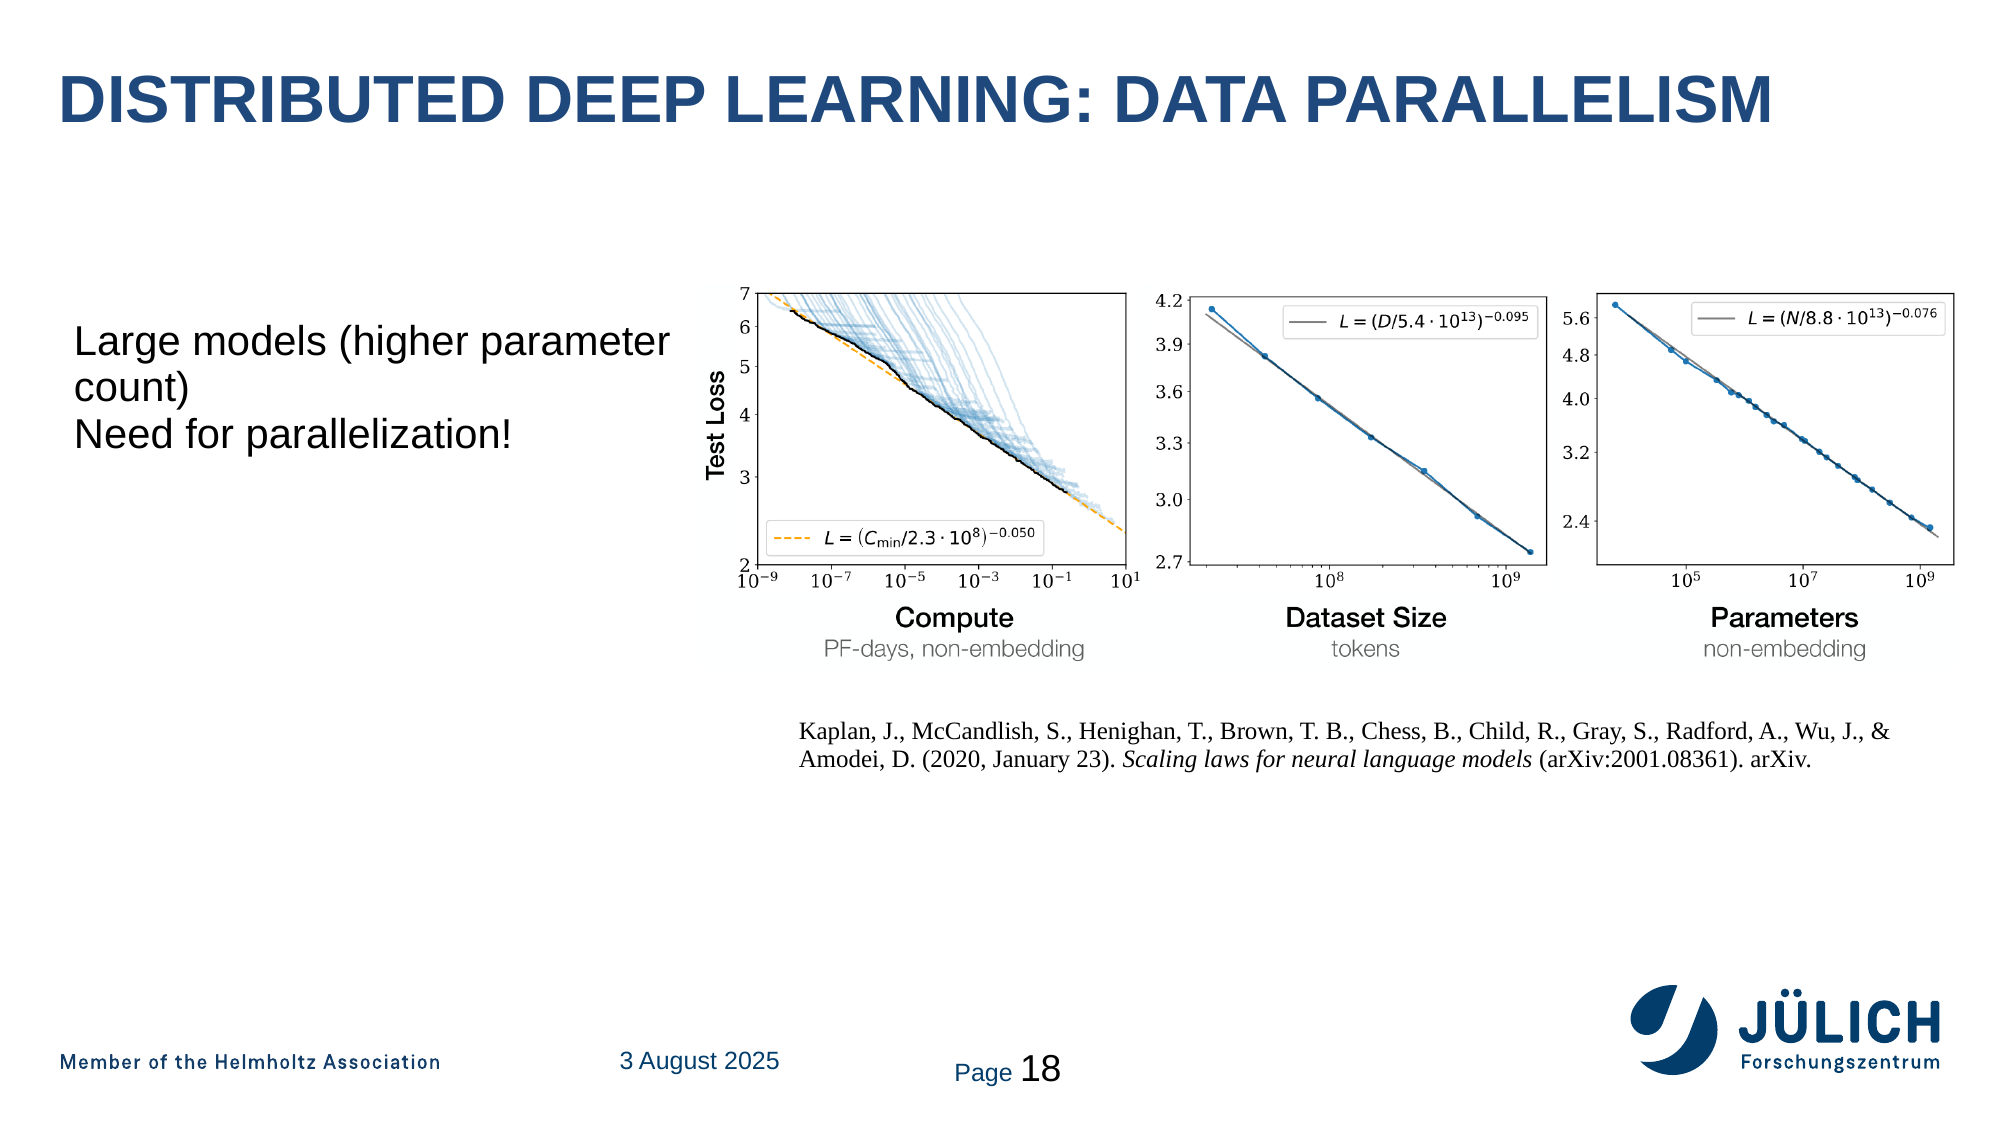

# Distributed deep learning: Data parallelism
Large models (higher parameter count)
Need for parallelization!
Kaplan, J., McCandlish, S., Henighan, T., Brown, T. B., Chess, B., Child, R., Gray, S., Radford, A., Wu, J., & Amodei, D. (2020, January 23). Scaling laws for neural language models (arXiv:2001.08361). arXiv.
3 August 2025
Page